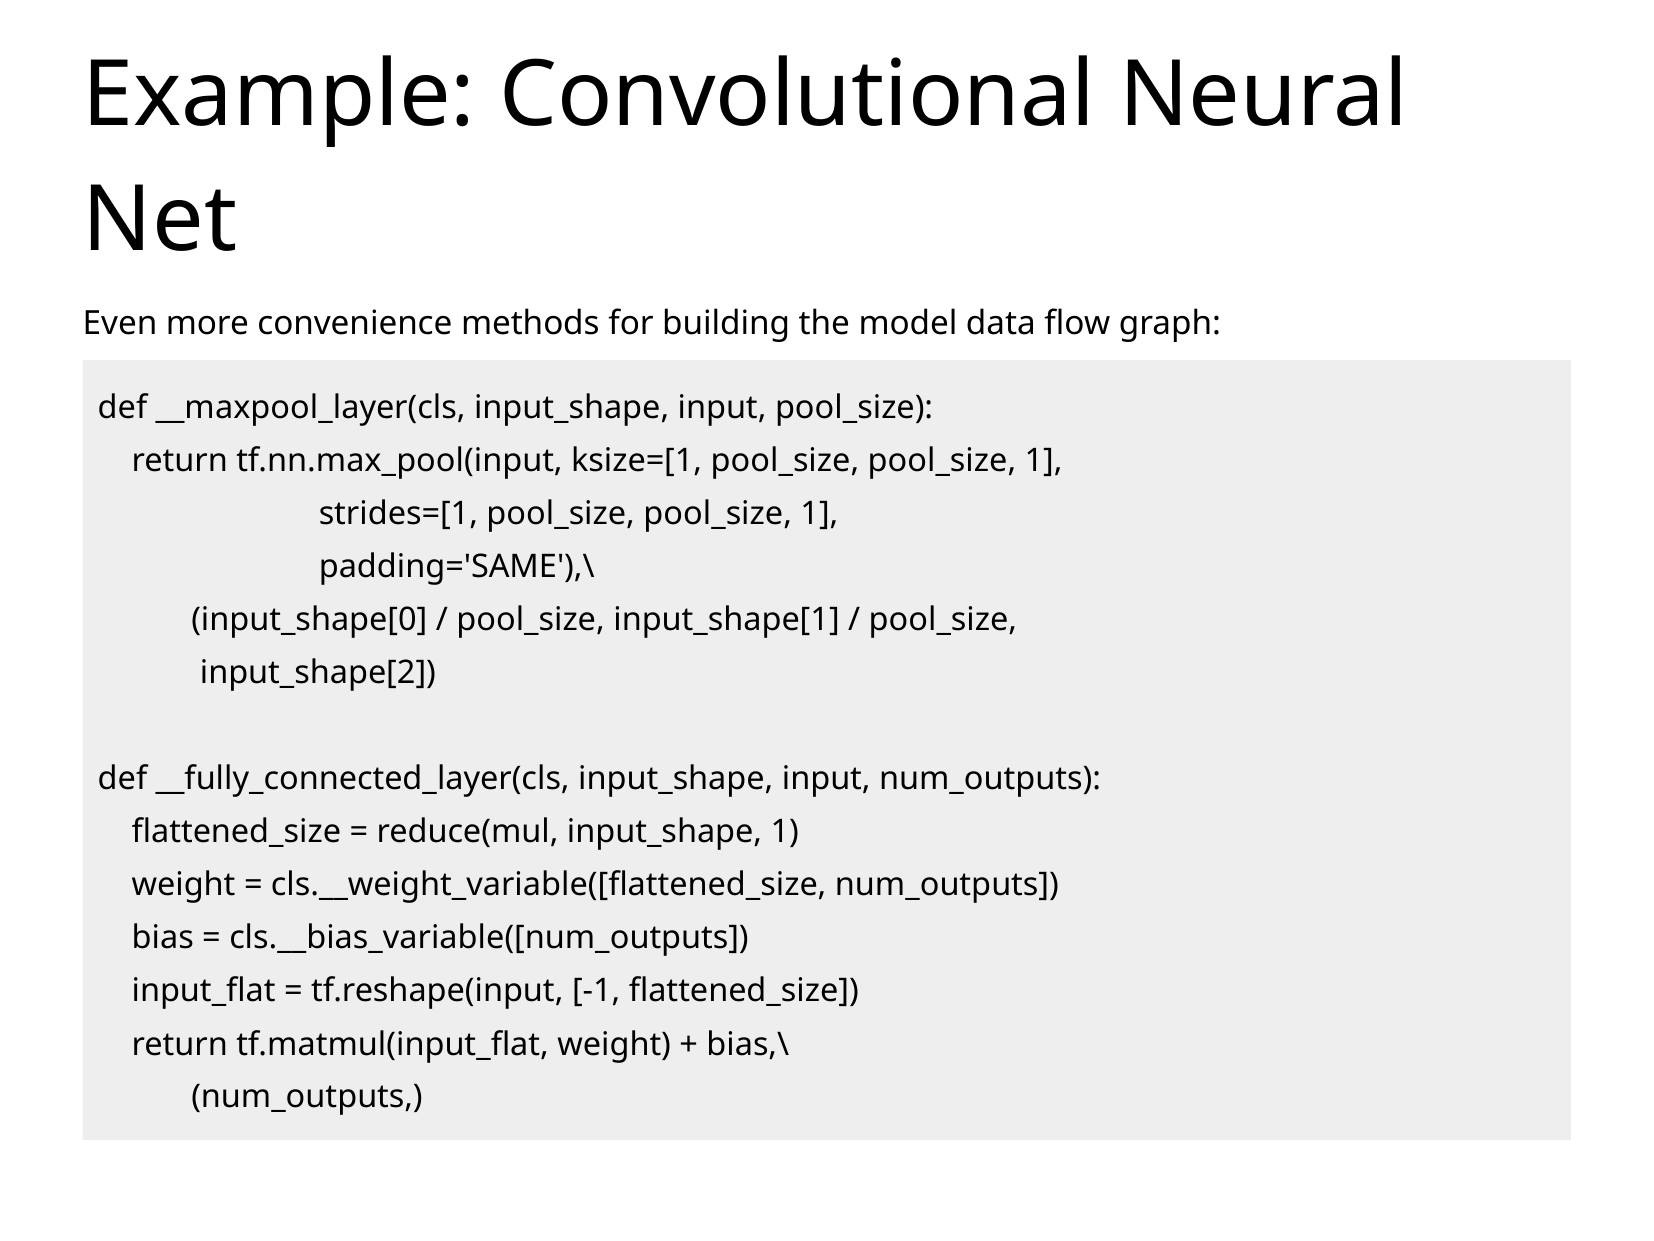

# Example: Convolutional Neural Net
Even more convenience methods for building the model data flow graph:
def __maxpool_layer(cls, input_shape, input, pool_size):
 return tf.nn.max_pool(input, ksize=[1, pool_size, pool_size, 1],
 strides=[1, pool_size, pool_size, 1],
 padding='SAME'),\
 (input_shape[0] / pool_size, input_shape[1] / pool_size,
 input_shape[2])
def __fully_connected_layer(cls, input_shape, input, num_outputs):
 flattened_size = reduce(mul, input_shape, 1)
 weight = cls.__weight_variable([flattened_size, num_outputs])
 bias = cls.__bias_variable([num_outputs])
 input_flat = tf.reshape(input, [-1, flattened_size])
 return tf.matmul(input_flat, weight) + bias,\
 (num_outputs,)